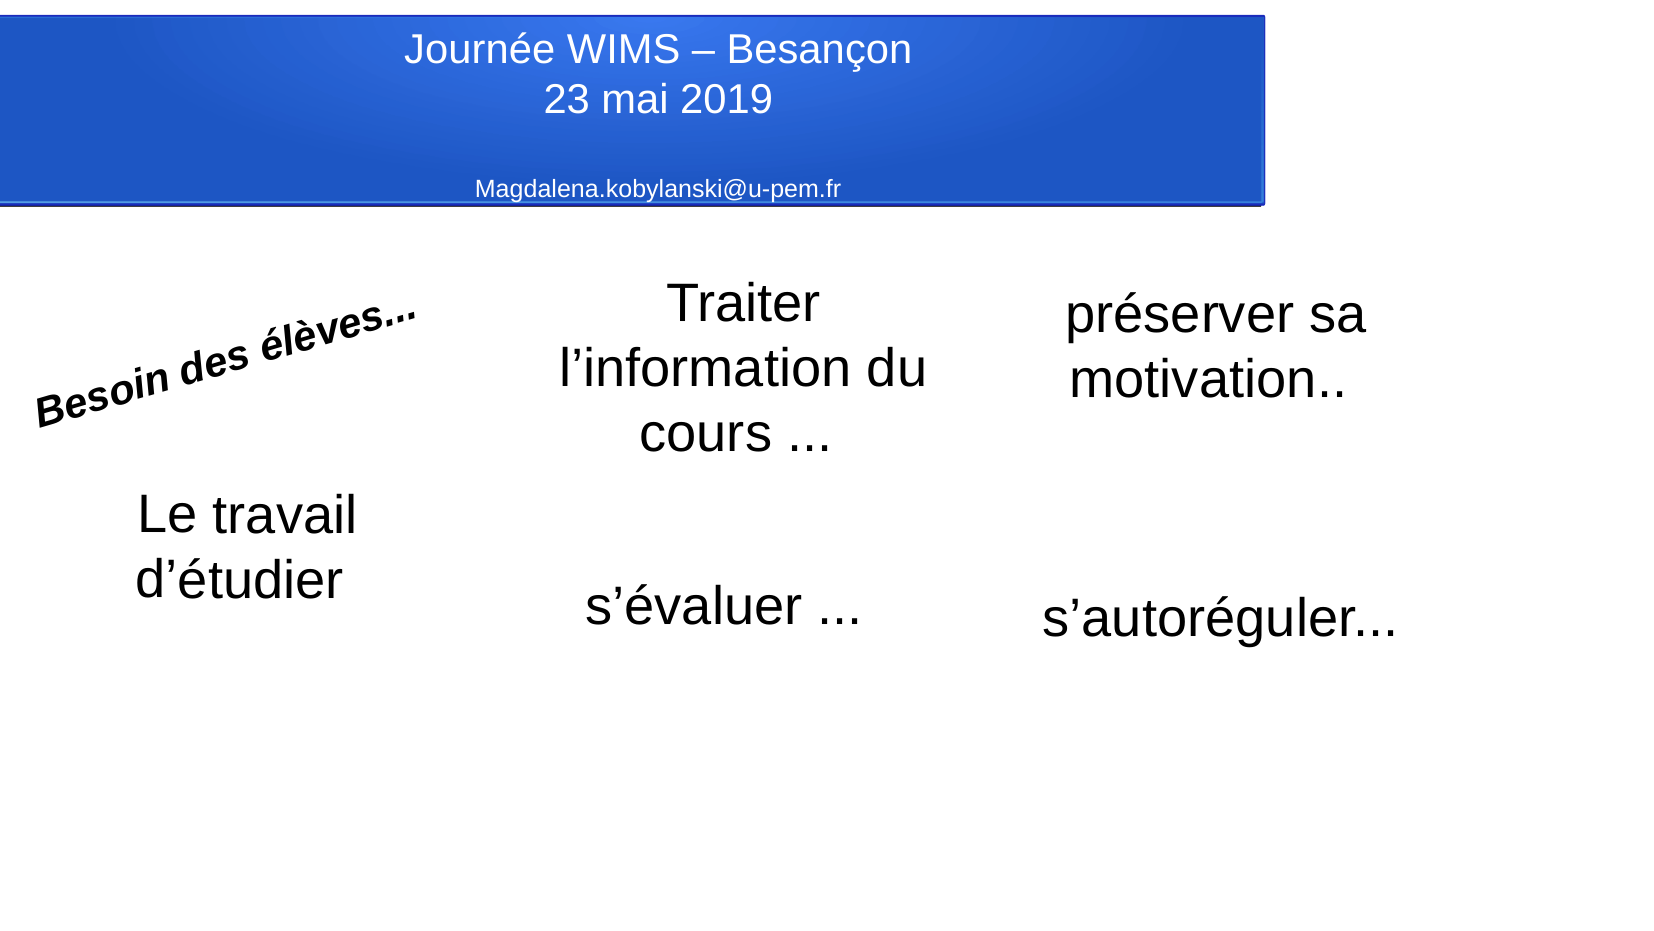

Journée WIMS – Besançon
23 mai 2019
Magdalena.kobylanski@u-pem.fr
préserver sa motivation..
Traiter l’information du cours ...
Besoin des élèves...
Le travail d’étudier
s’évaluer ...
s’autoréguler...